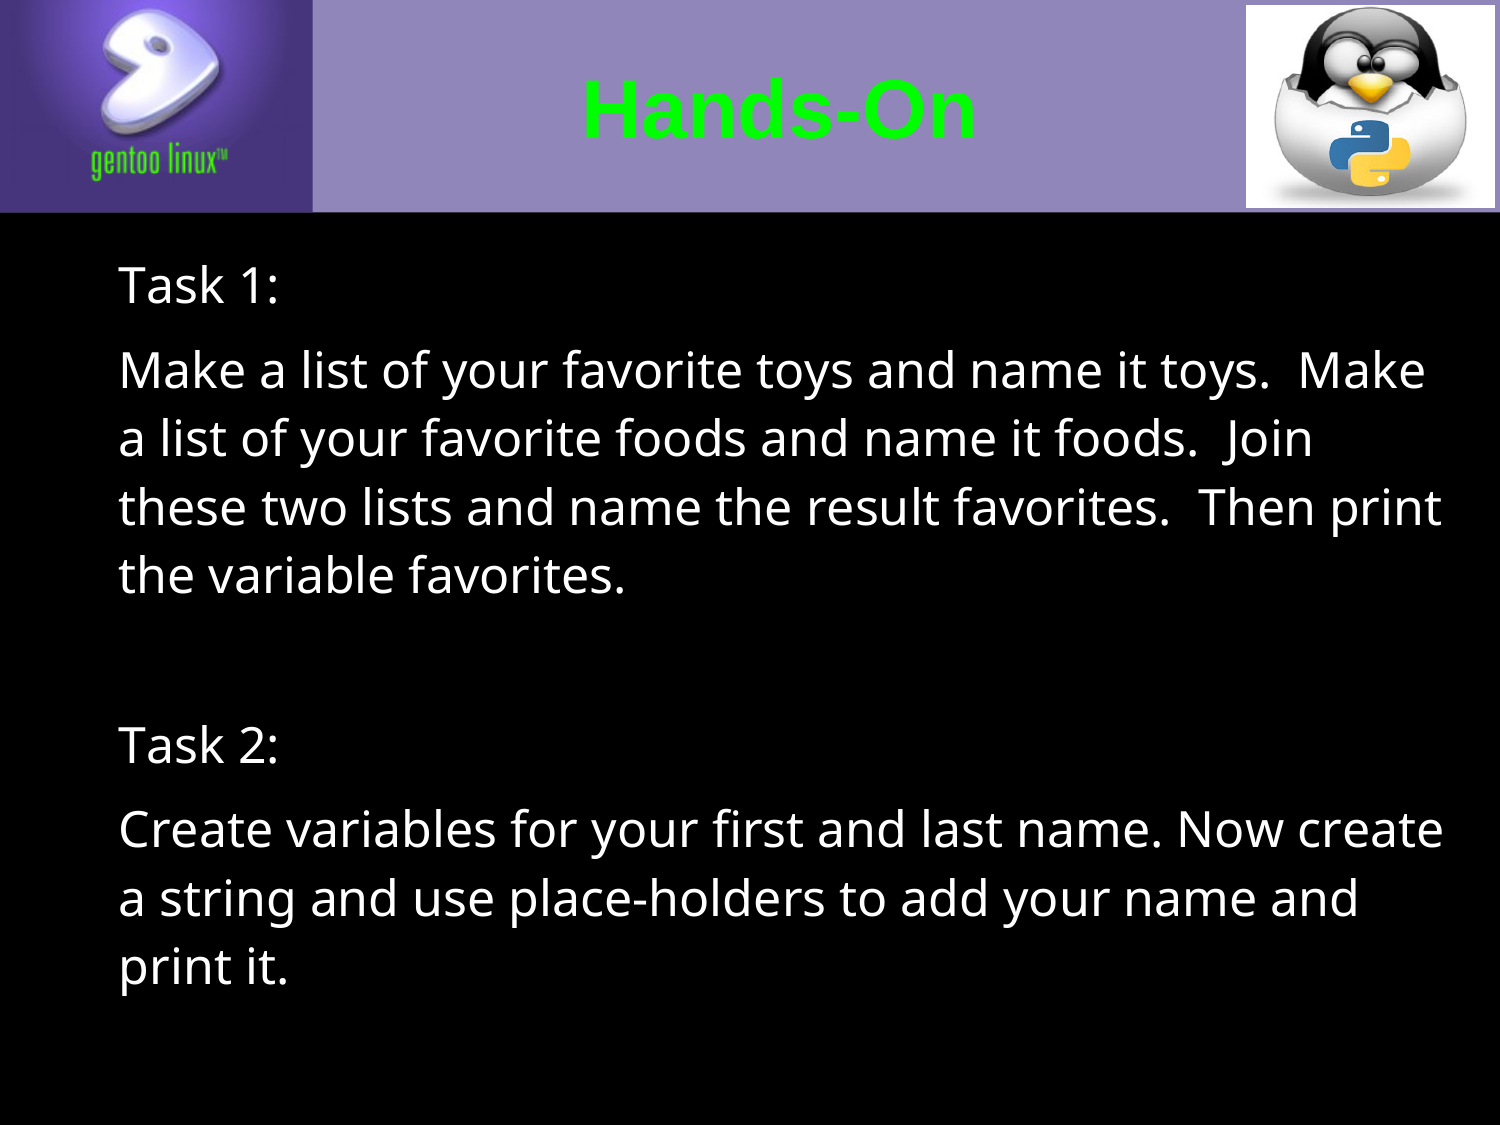

# Hands-On
Task 1:
Make a list of your favorite toys and name it toys. Make a list of your favorite foods and name it foods. Join these two lists and name the result favorites. Then print the variable favorites.
Task 2:
Create variables for your first and last name. Now create a string and use place-holders to add your name and print it.